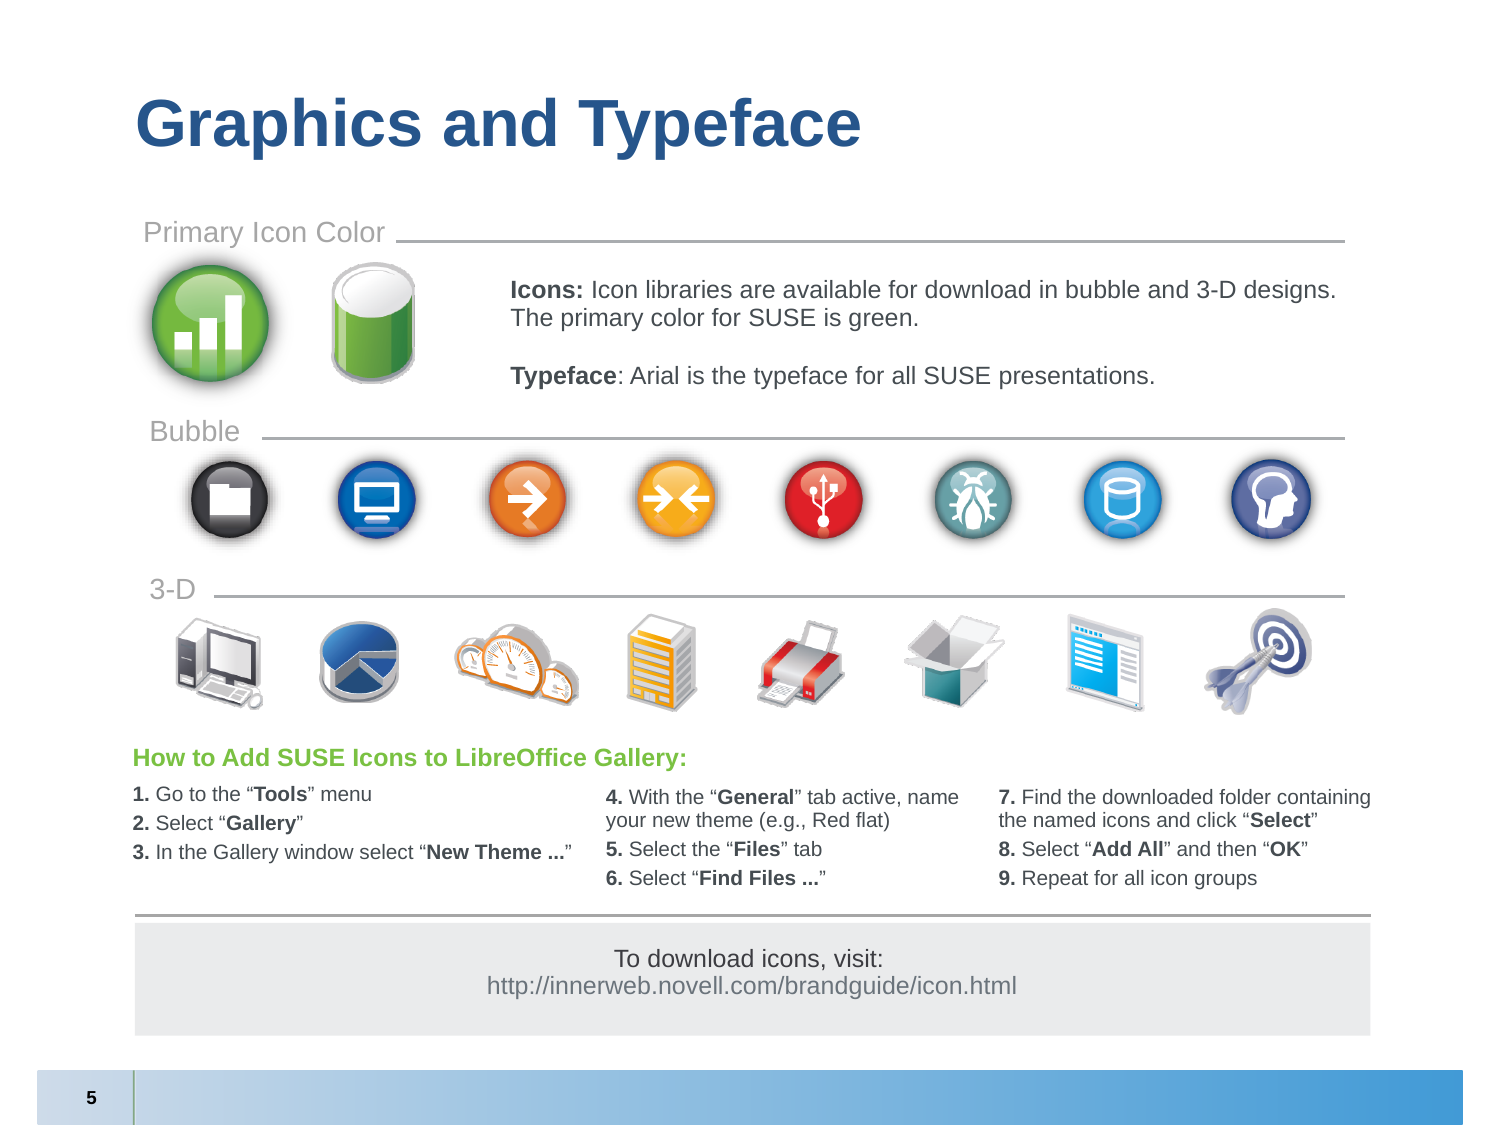

# Graphics and Typeface
Primary Icon Color
Icons: Icon libraries are available for download in bubble and 3-D designs. The primary color for SUSE is green.
Typeface: Arial is the typeface for all SUSE presentations.
Bubble
3-D
How to Add SUSE Icons to LibreOffice Gallery:
1. Go to the “Tools” menu
2. Select “Gallery”
3. In the Gallery window select “New Theme ...”
4. With the “General” tab active, name
your new theme (e.g., Red flat)
5. Select the “Files” tab
6. Select “Find Files ...”
7. Find the downloaded folder containing
the named icons and click “Select”
8. Select “Add All” and then “OK”
9. Repeat for all icon groups
To download icons, visit:
http://innerweb.novell.com/brandguide/icon.html